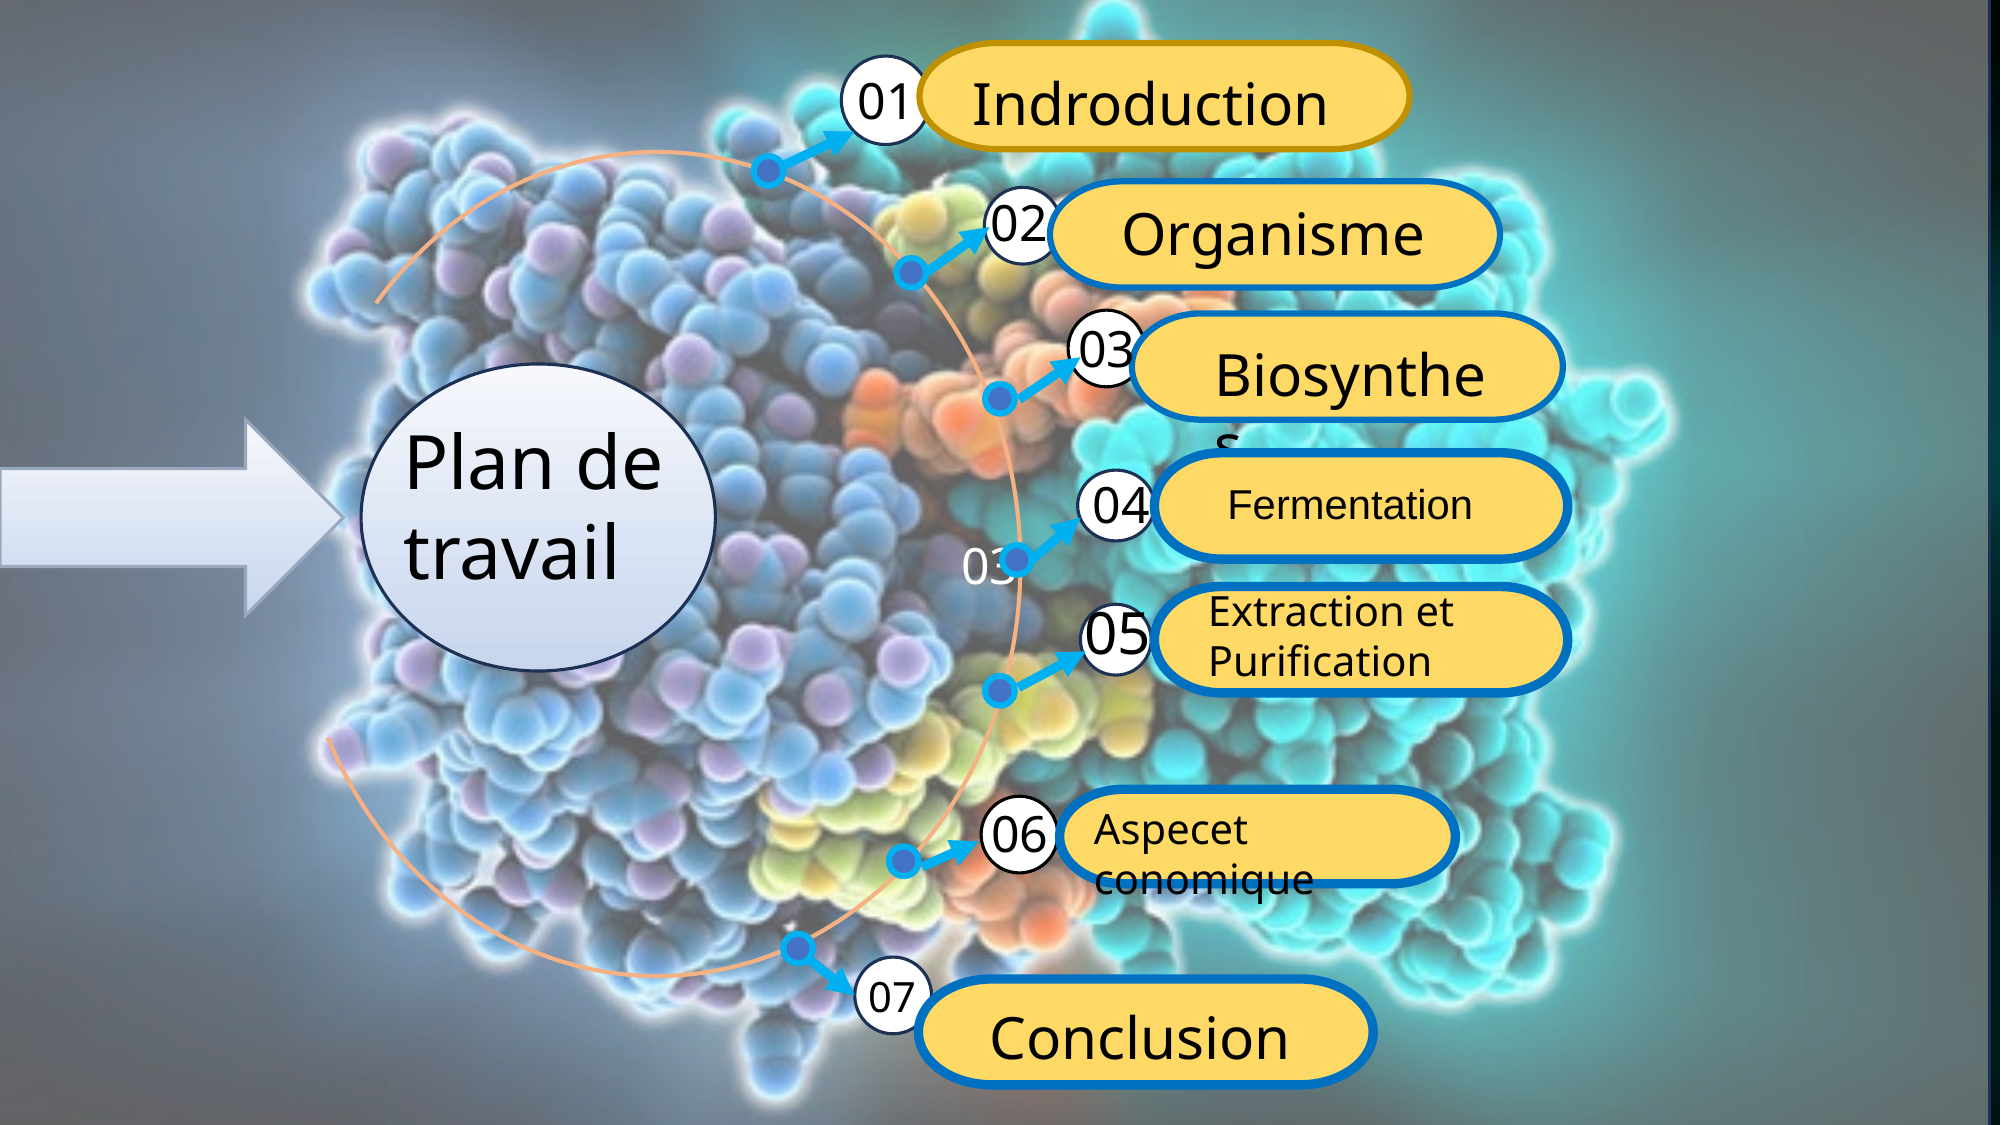

03
#
Indroduction
01
02
Organisme
03
Biosynthes
Plan de
travail
04
Fermentation
Extraction et Purification
05
06
Aspecet conomique
07
Conclusion